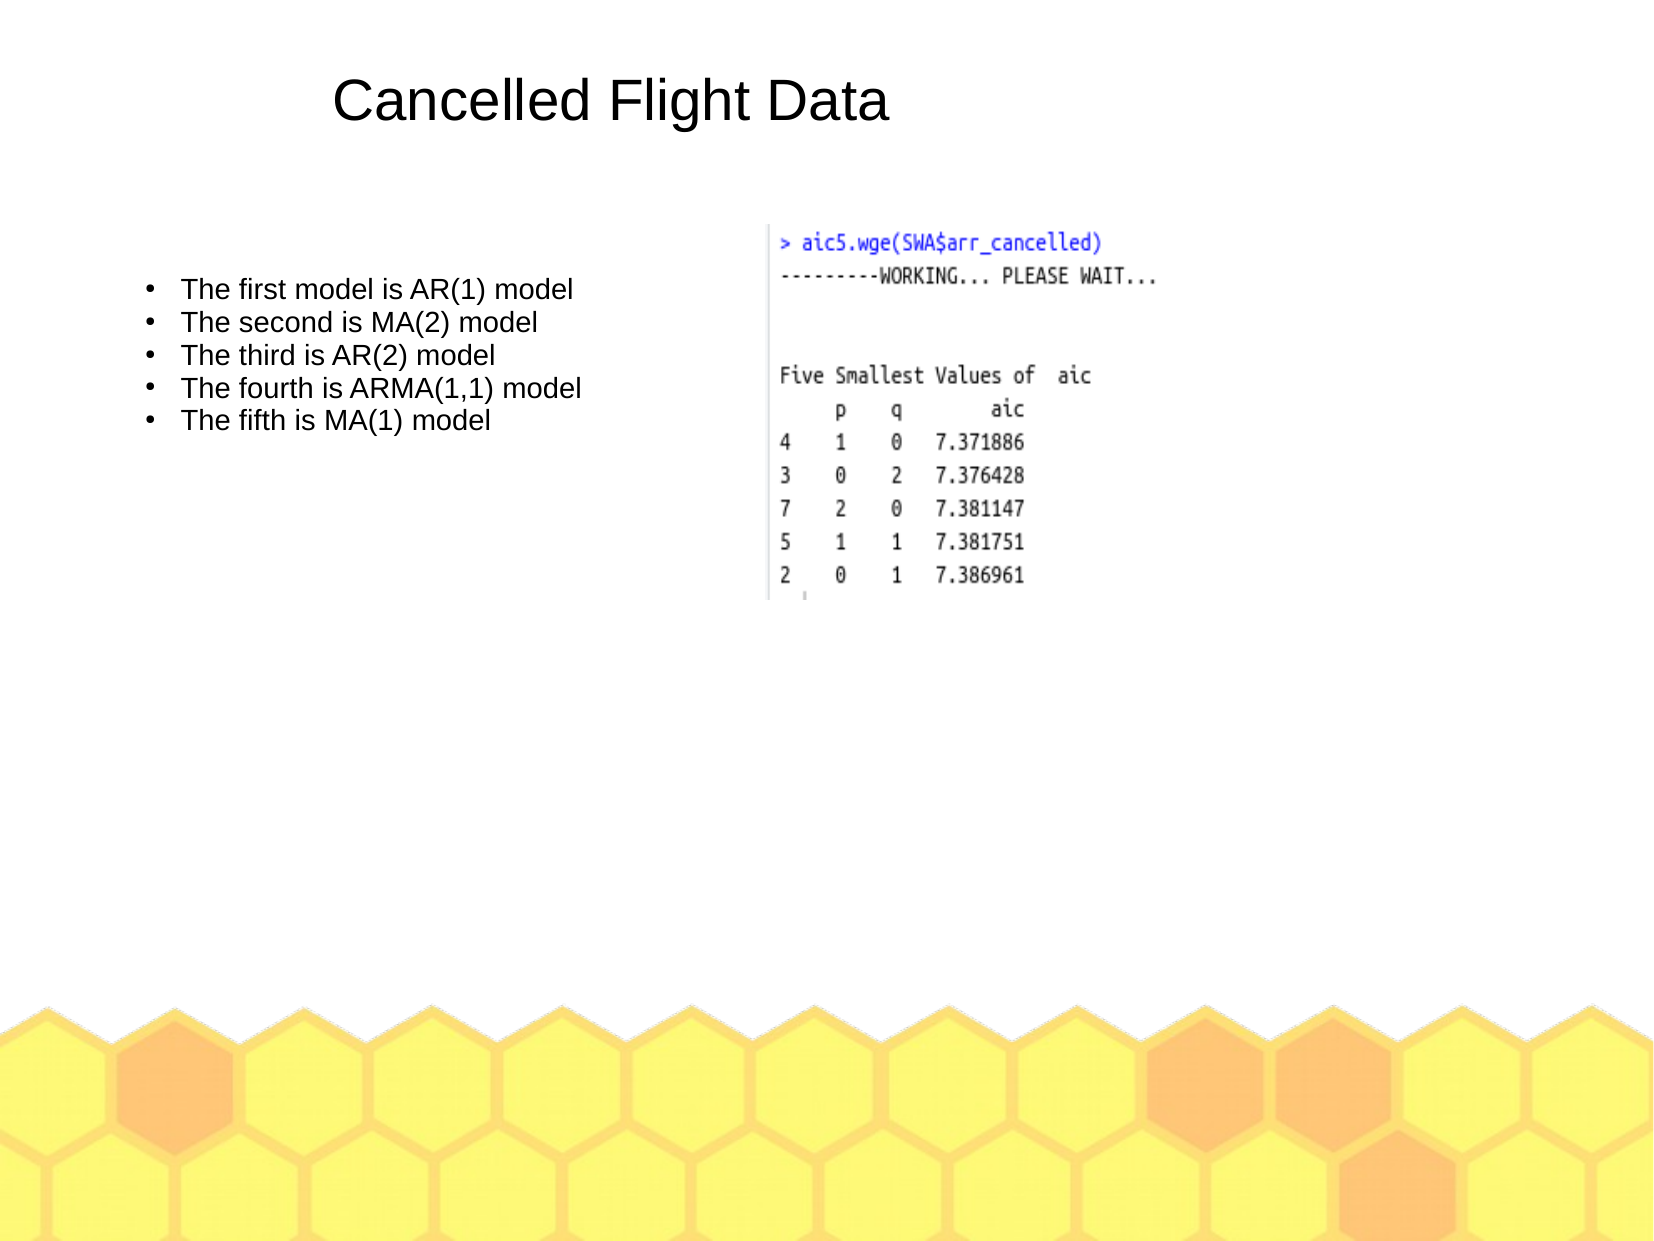

Cancelled Flight Data
The first model is AR(1) model
The second is MA(2) model
The third is AR(2) model
The fourth is ARMA(1,1) model
The fifth is MA(1) model